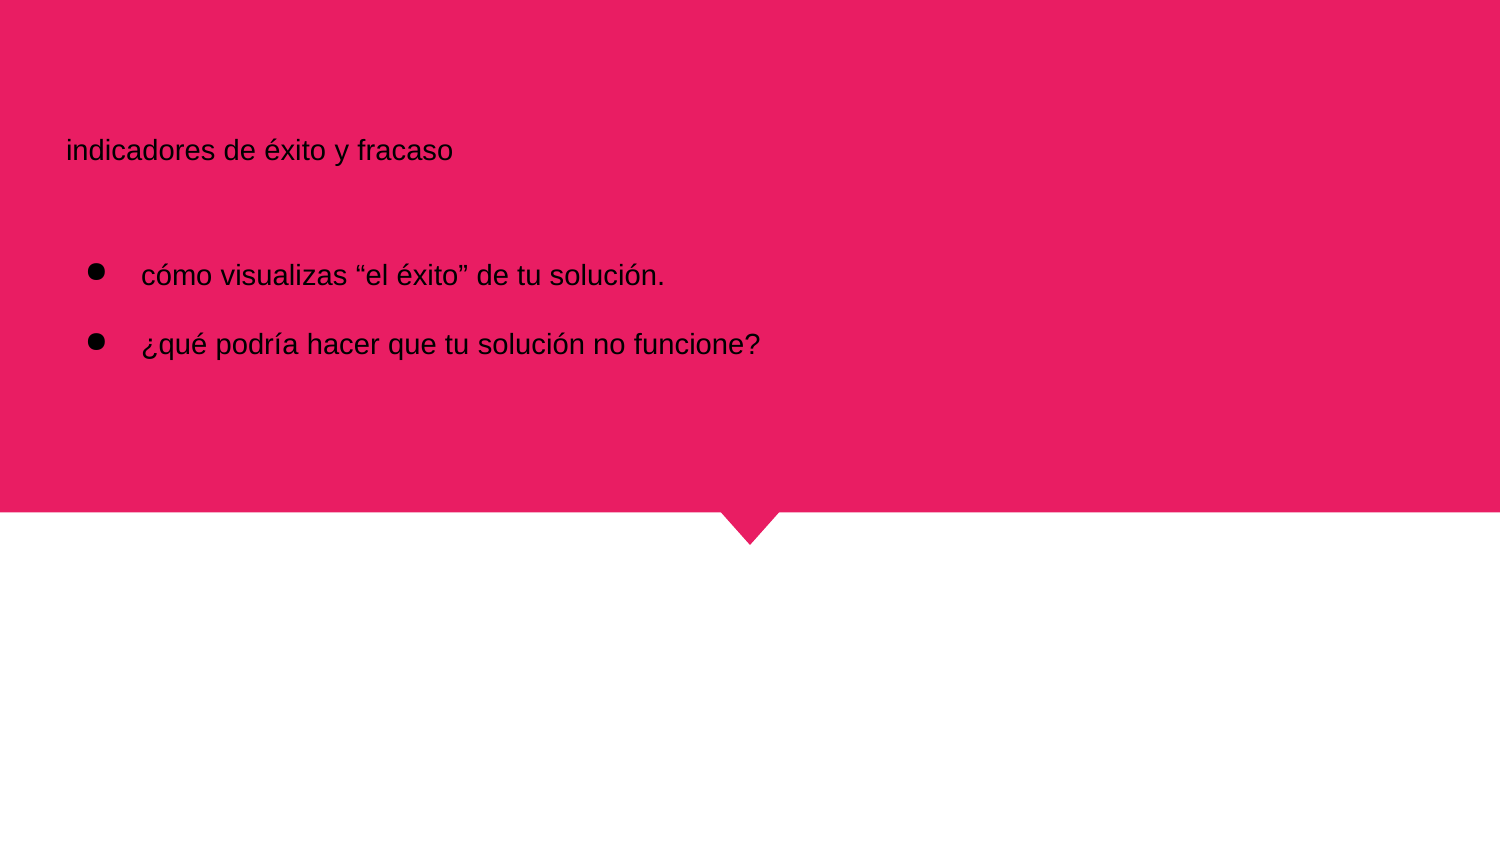

# indicadores de éxito y fracaso
cómo visualizas “el éxito” de tu solución.
¿qué podría hacer que tu solución no funcione?